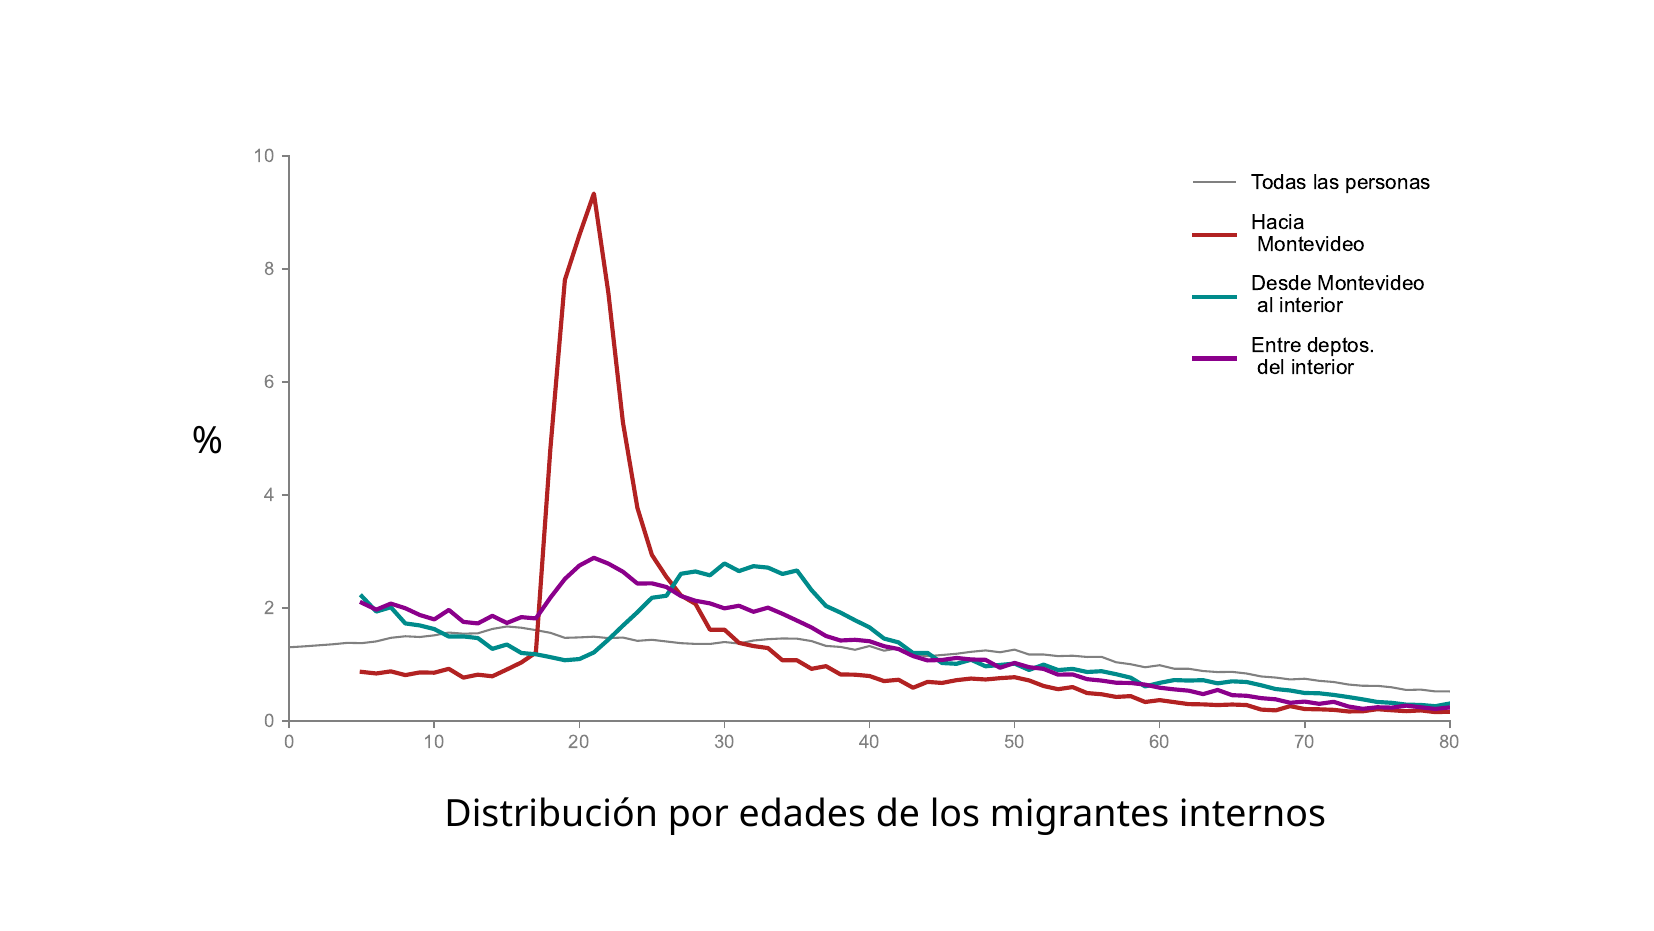

#
%
Distribución por edades de los migrantes internos